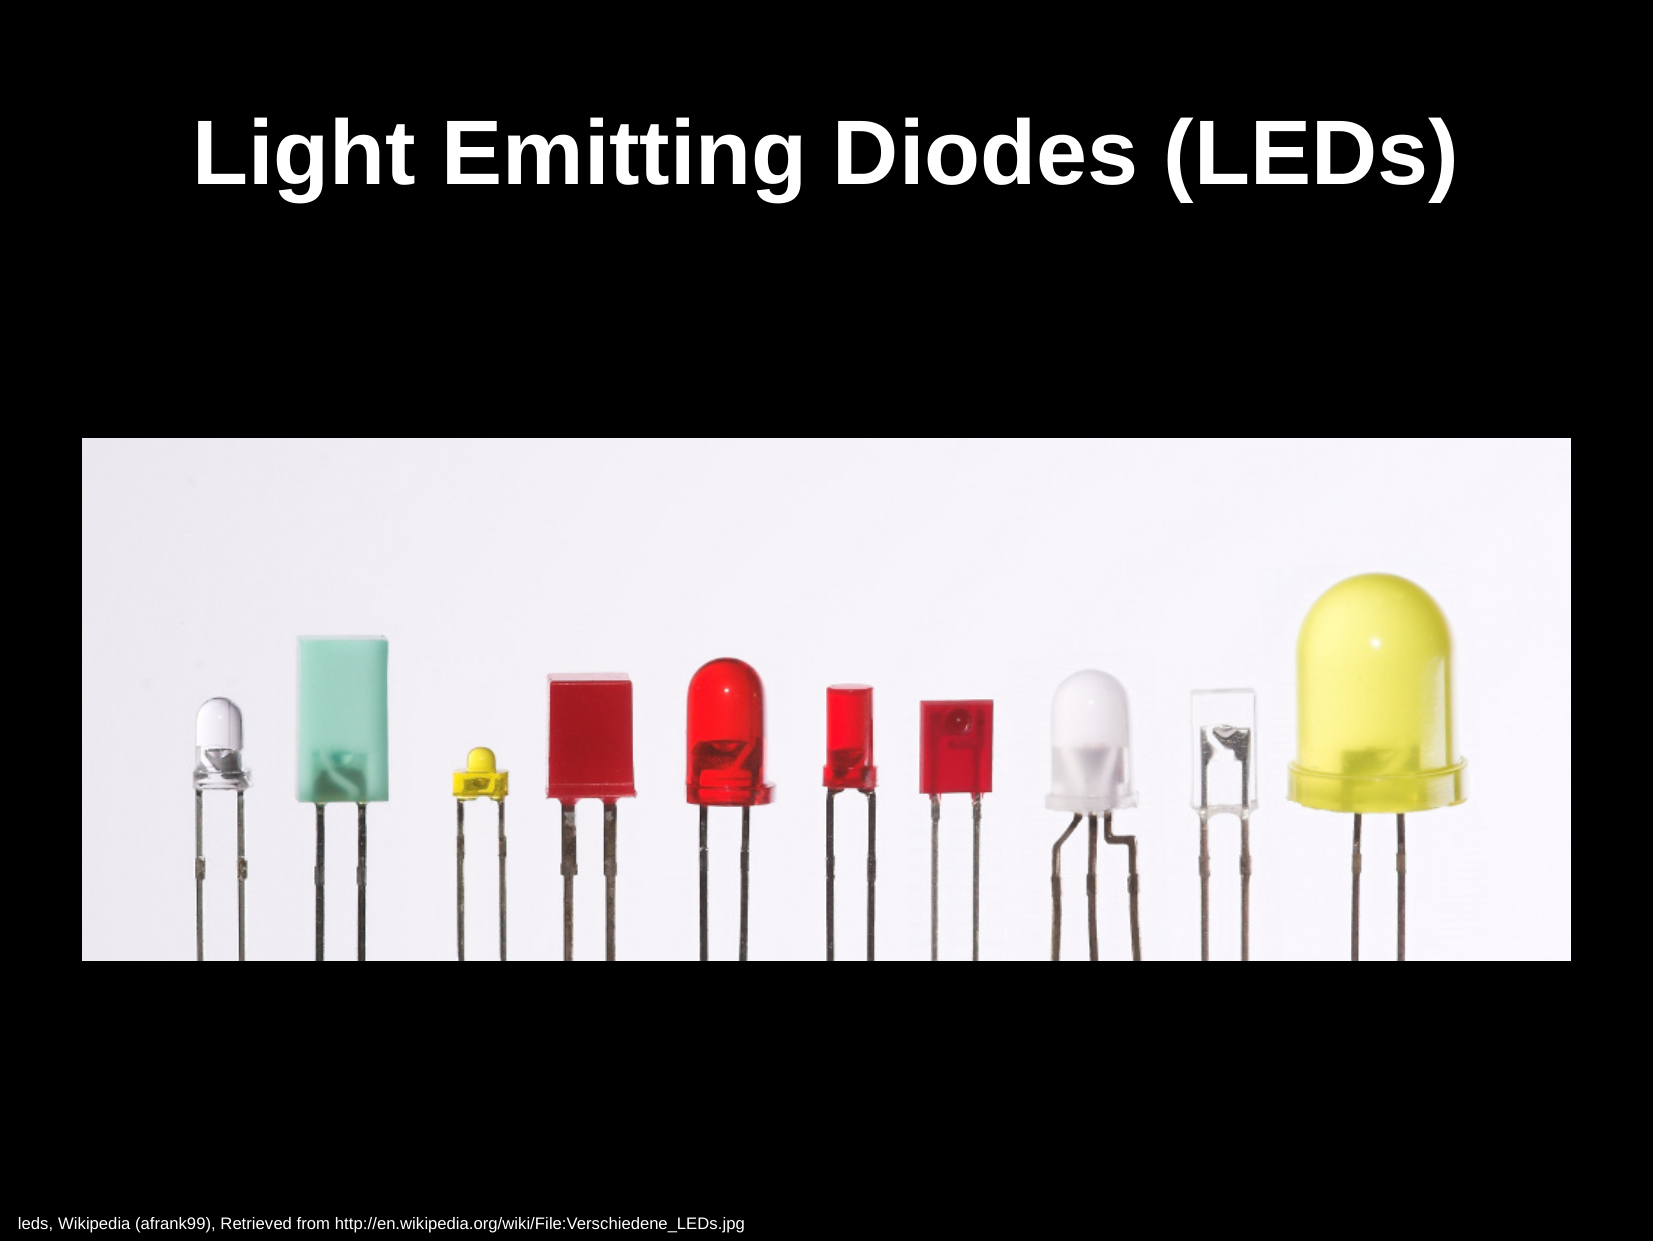

# Light Emitting Diodes (LEDs)
leds, Wikipedia (afrank99), Retrieved from http://en.wikipedia.org/wiki/File:Verschiedene_LEDs.jpg